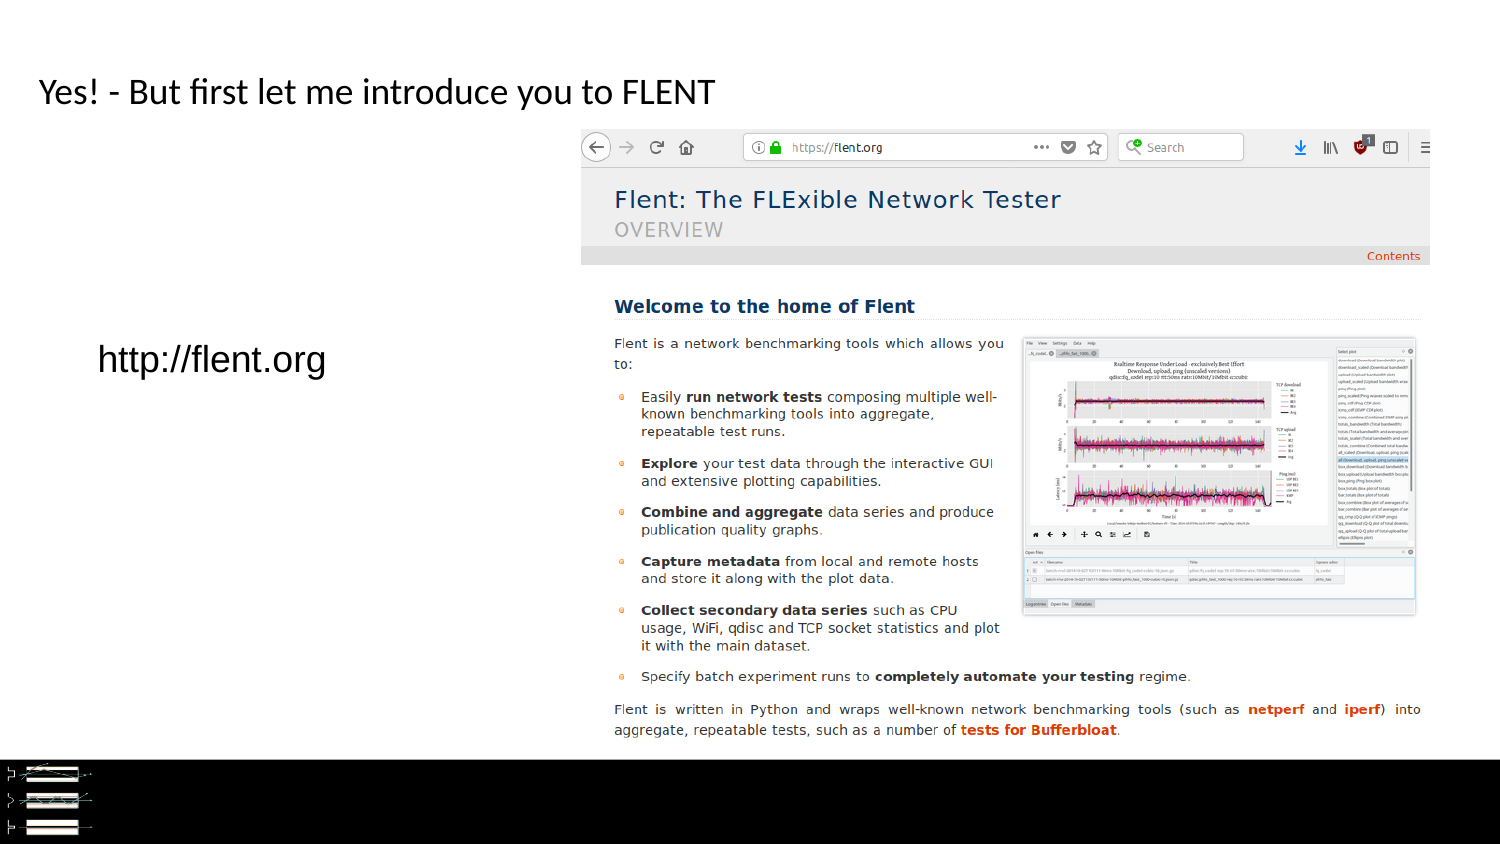

# Yes! - But first let me introduce you to FLENT
http://flent.org